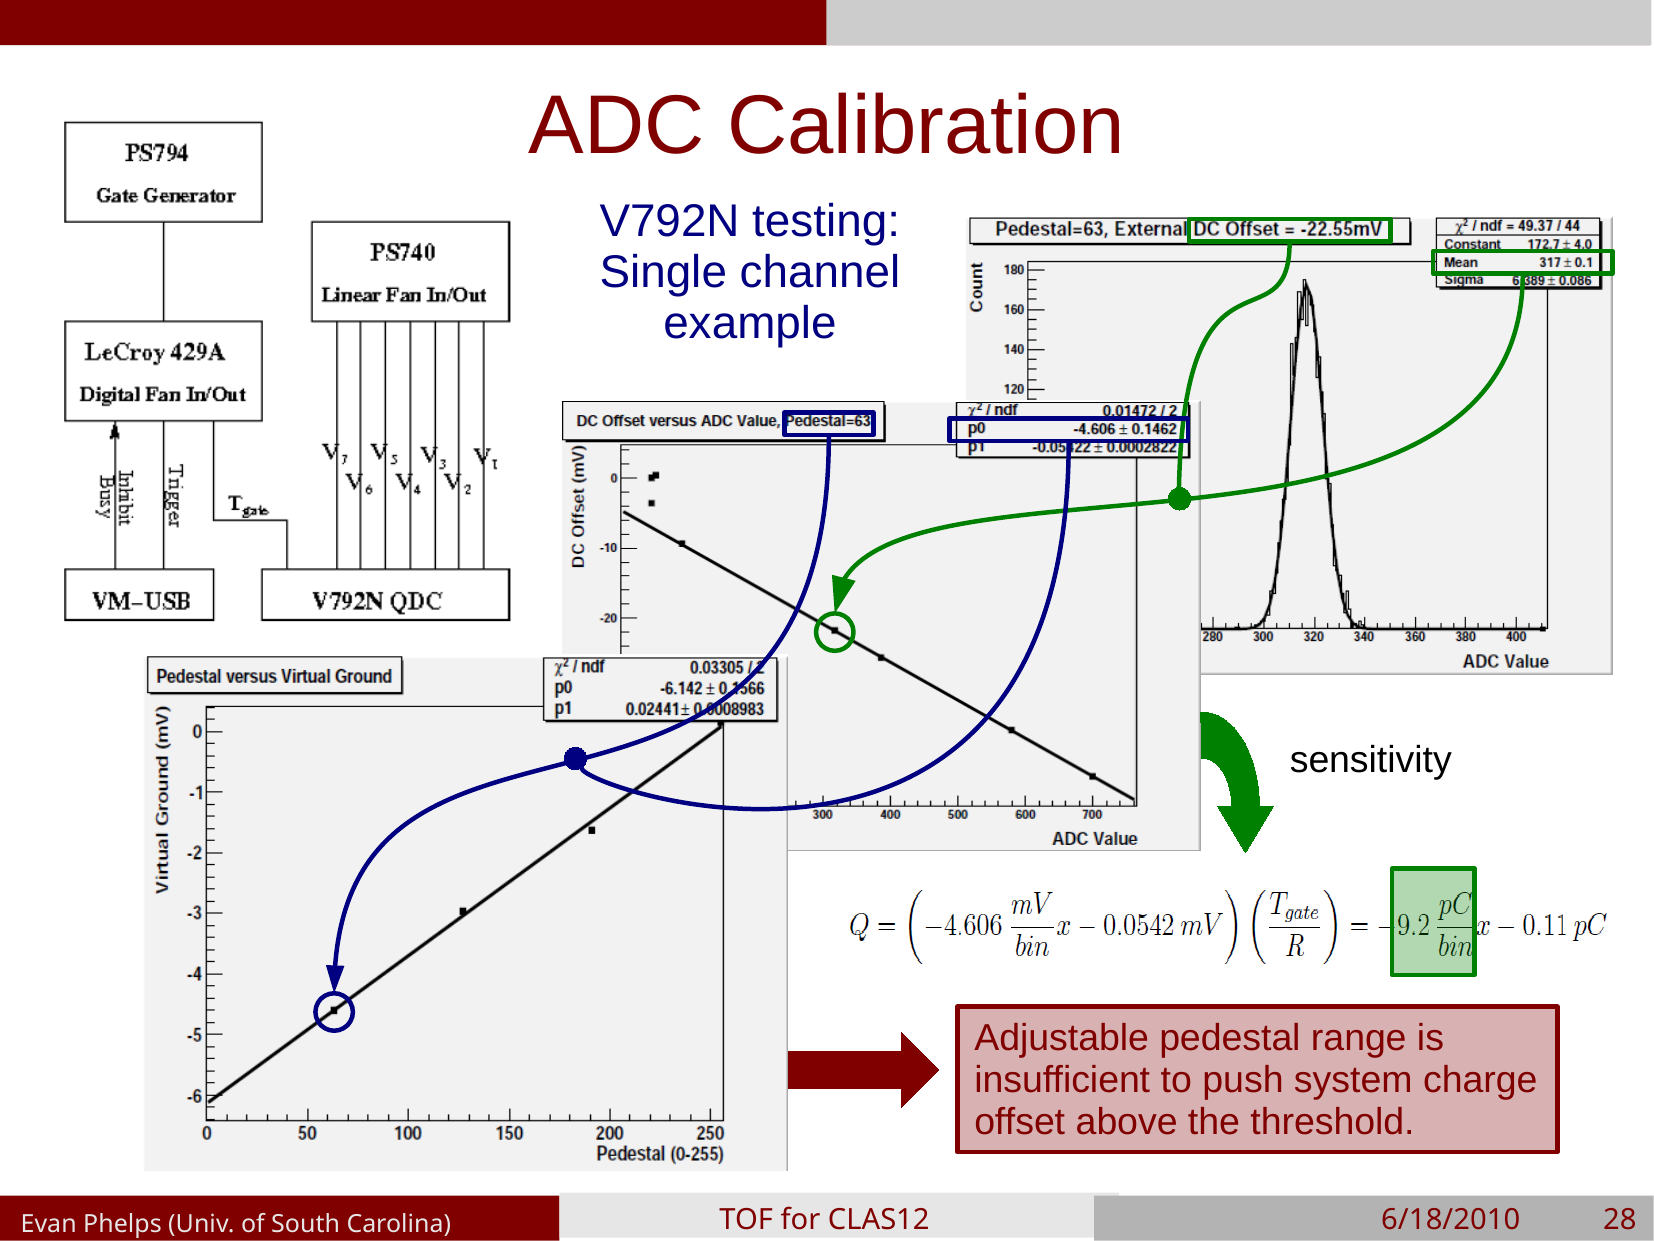

# ADC Calibration
V792N testing:
Single channel example
sensitivity
Adjustable pedestal range is insufficient to push system charge offset above the threshold.
TOF for CLAS12
28